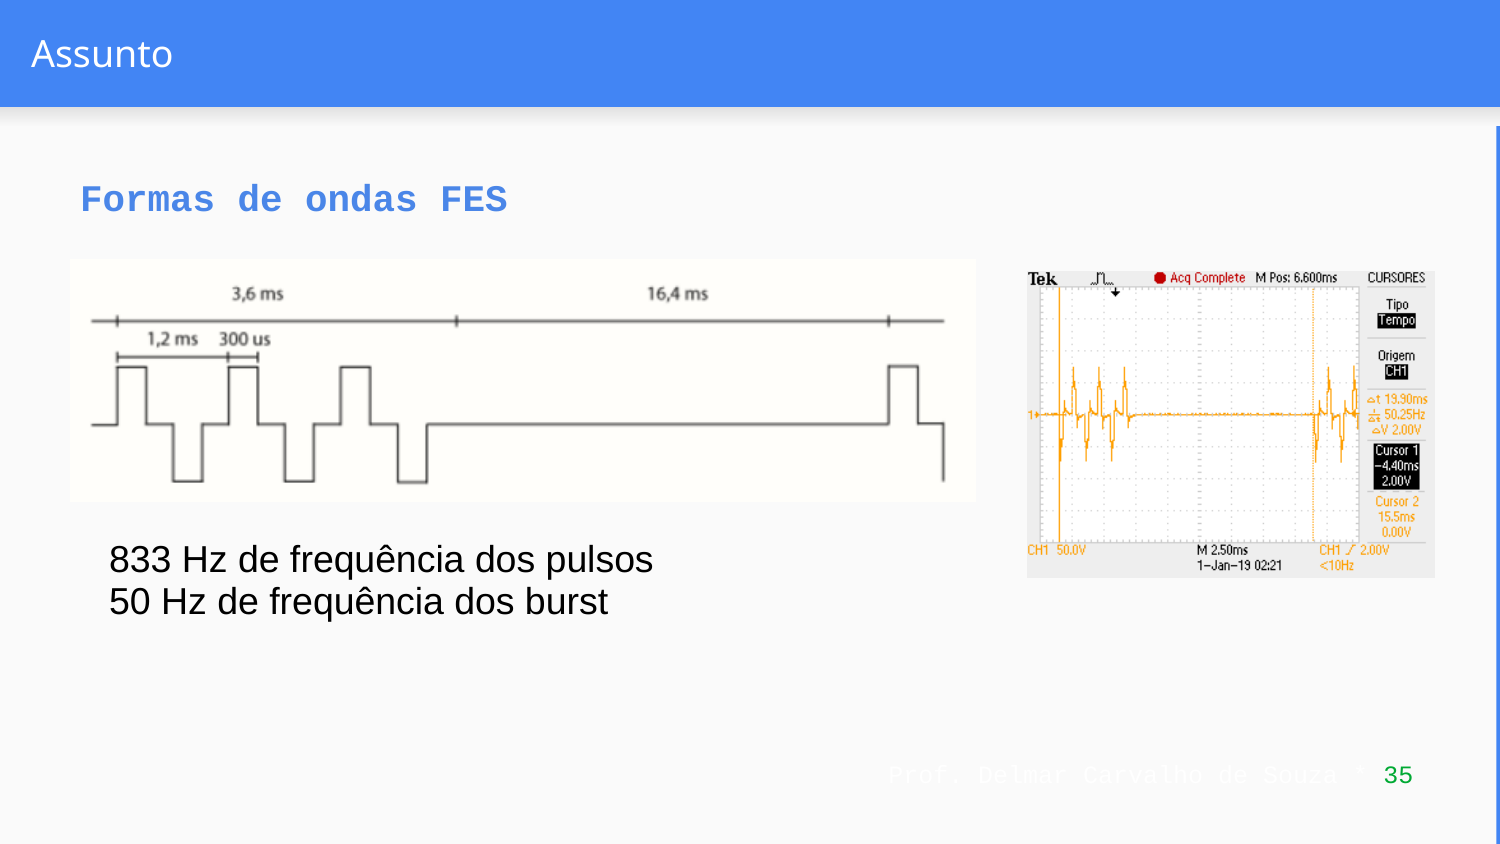

# Assunto
Formas de ondas FES
833 Hz de frequência dos pulsos
50 Hz de frequência dos burst